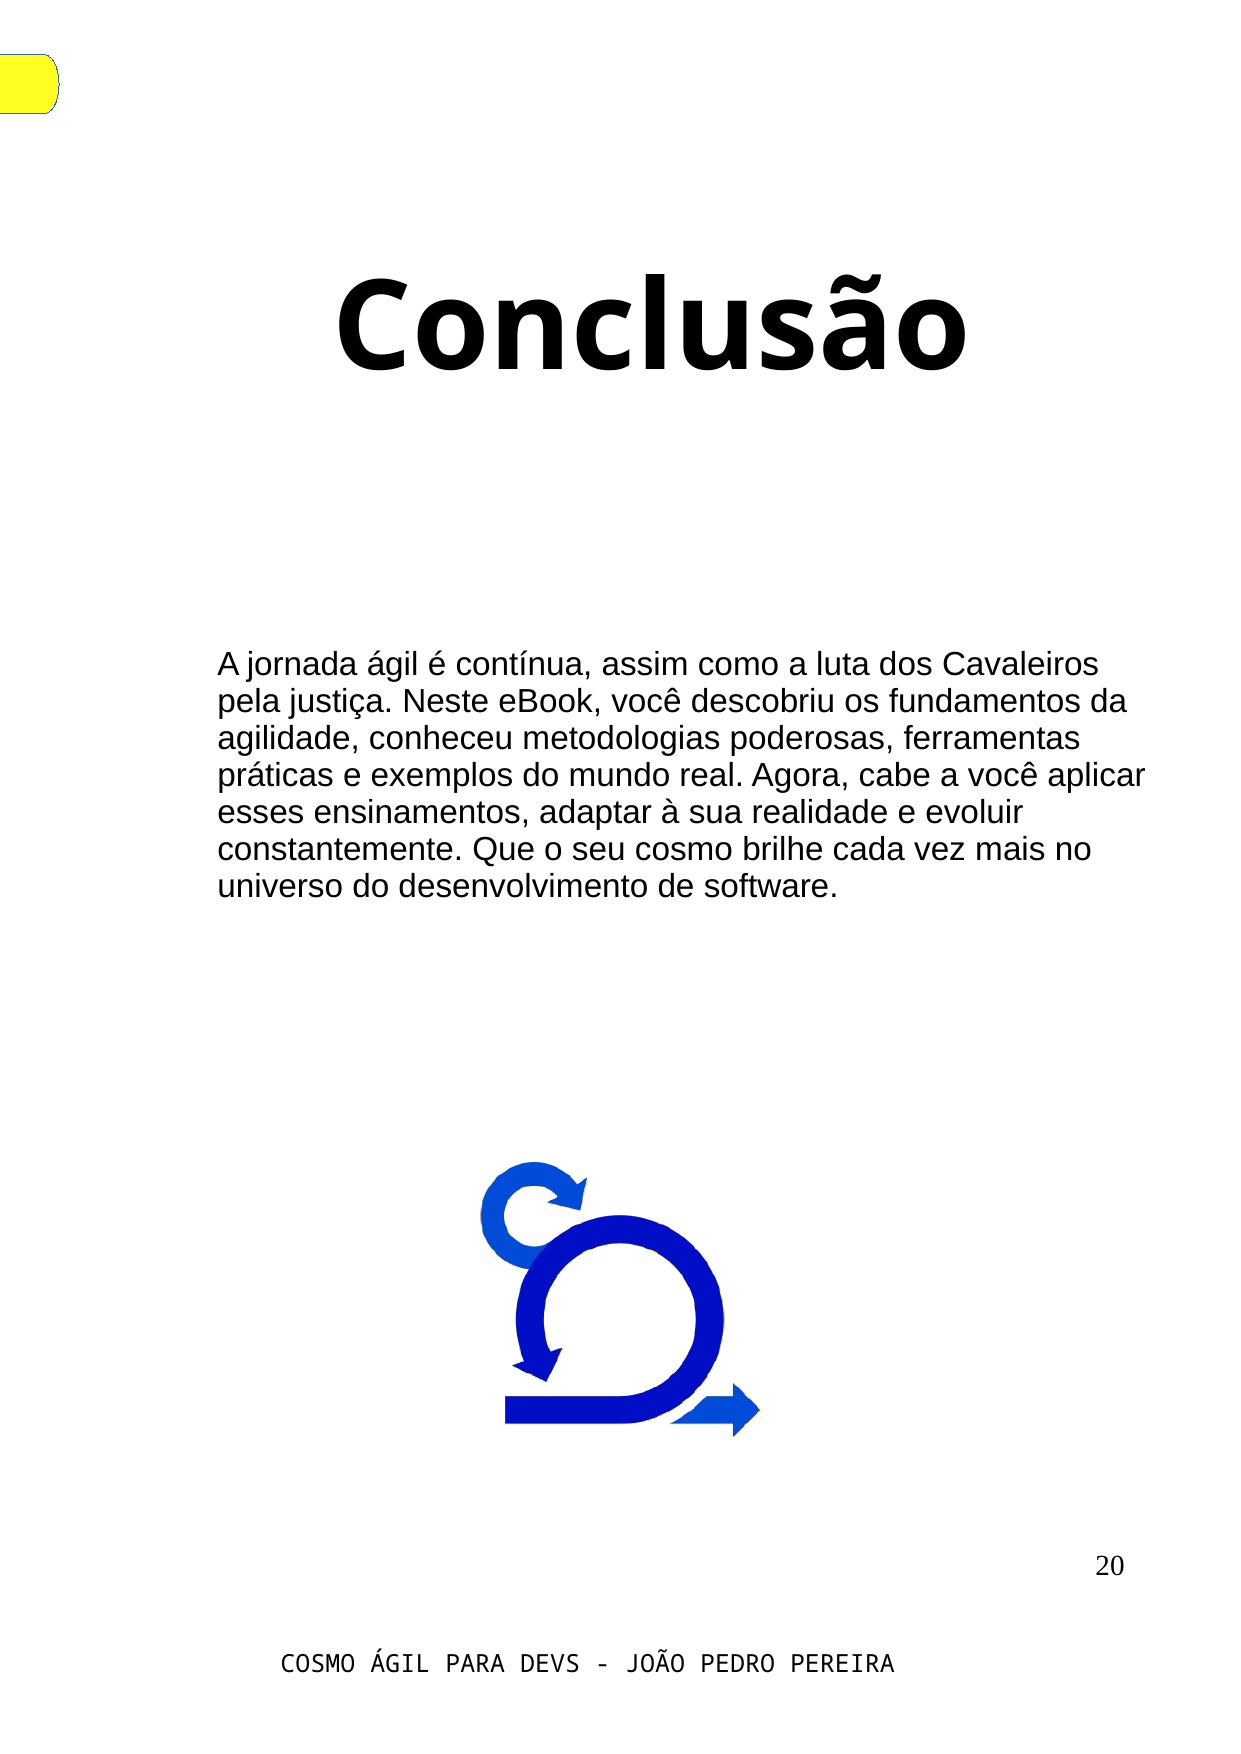

Conclusão
# A jornada ágil é contínua, assim como a luta dos Cavaleiros pela justiça. Neste eBook, você descobriu os fundamentos da agilidade, conheceu metodologias poderosas, ferramentas práticas e exemplos do mundo real. Agora, cabe a você aplicar esses ensinamentos, adaptar à sua realidade e evoluir constantemente. Que o seu cosmo brilhe cada vez mais no universo do desenvolvimento de software.
20
COSMO ÁGIL PARA DEVS - JOÃO PEDRO PEREIRA